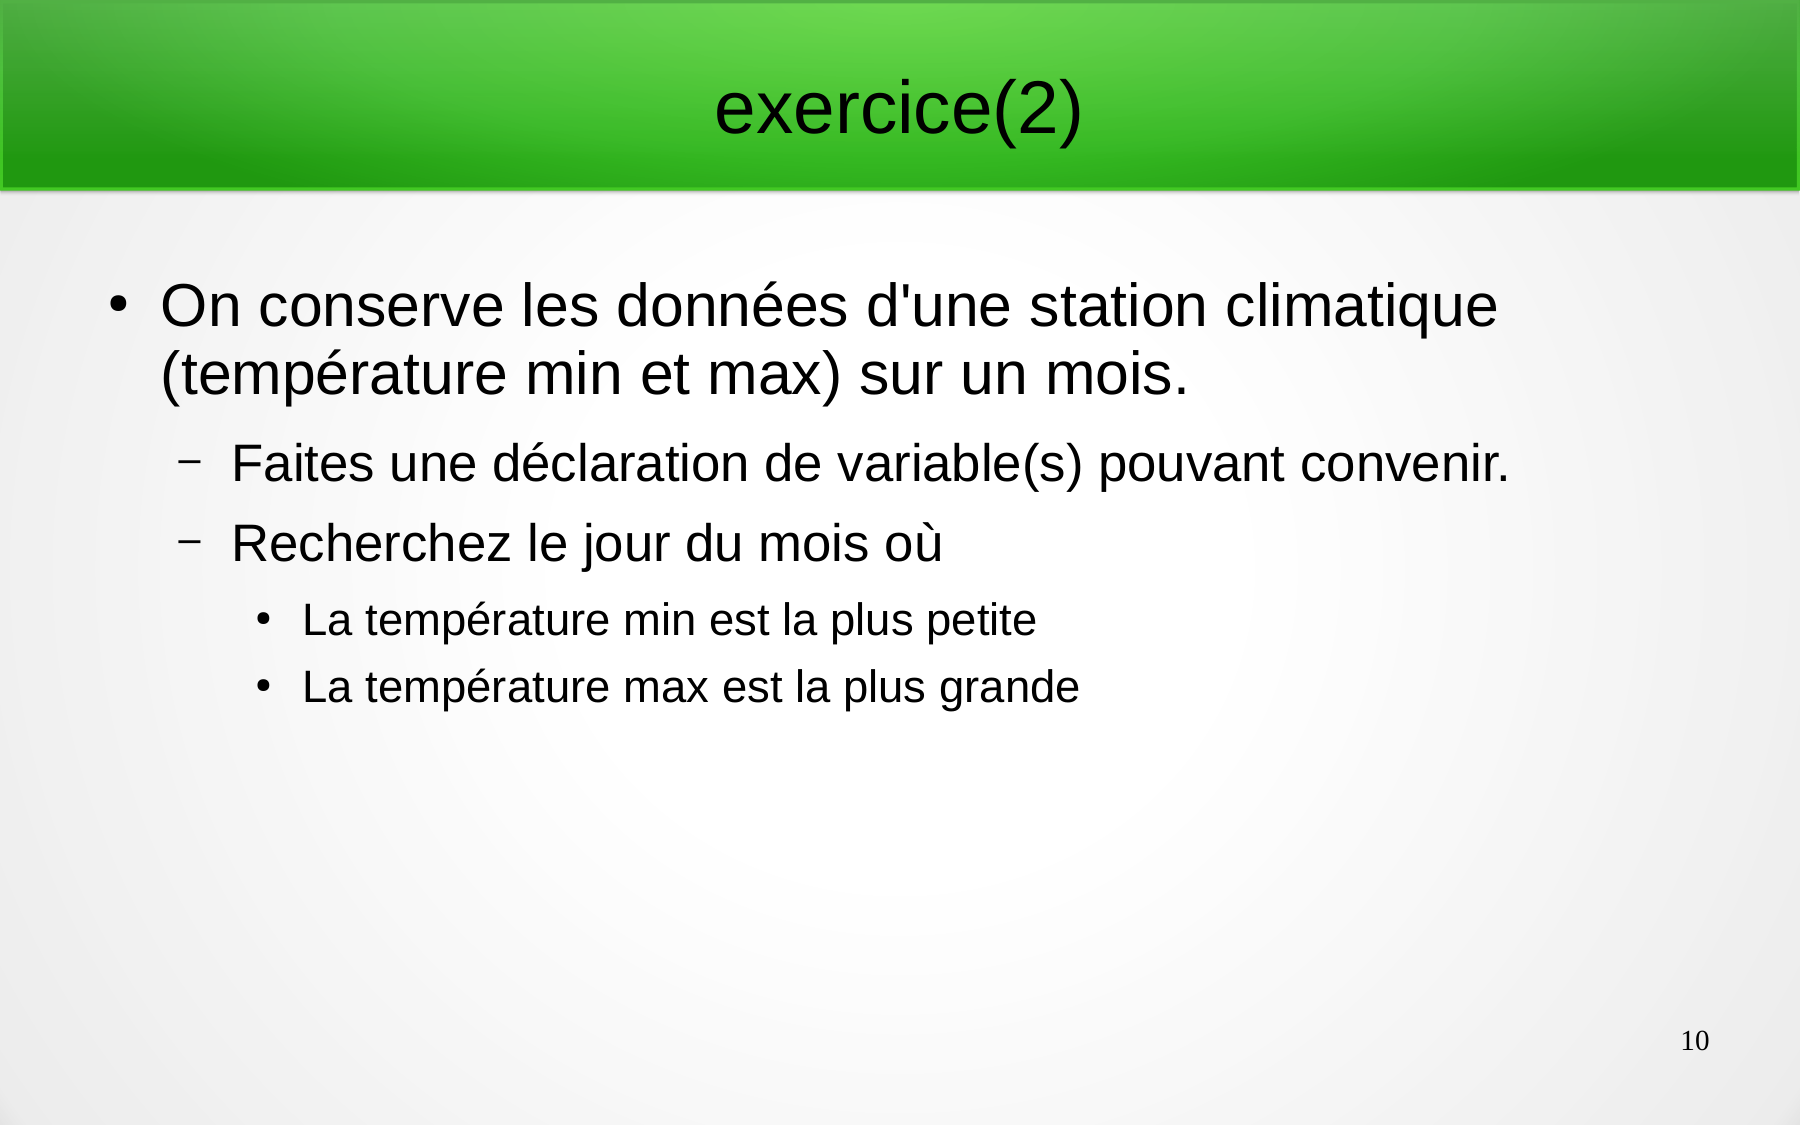

# exercice(2)
On conserve les données d'une station climatique (température min et max) sur un mois.
Faites une déclaration de variable(s) pouvant convenir.
Recherchez le jour du mois où
La température min est la plus petite
La température max est la plus grande
10